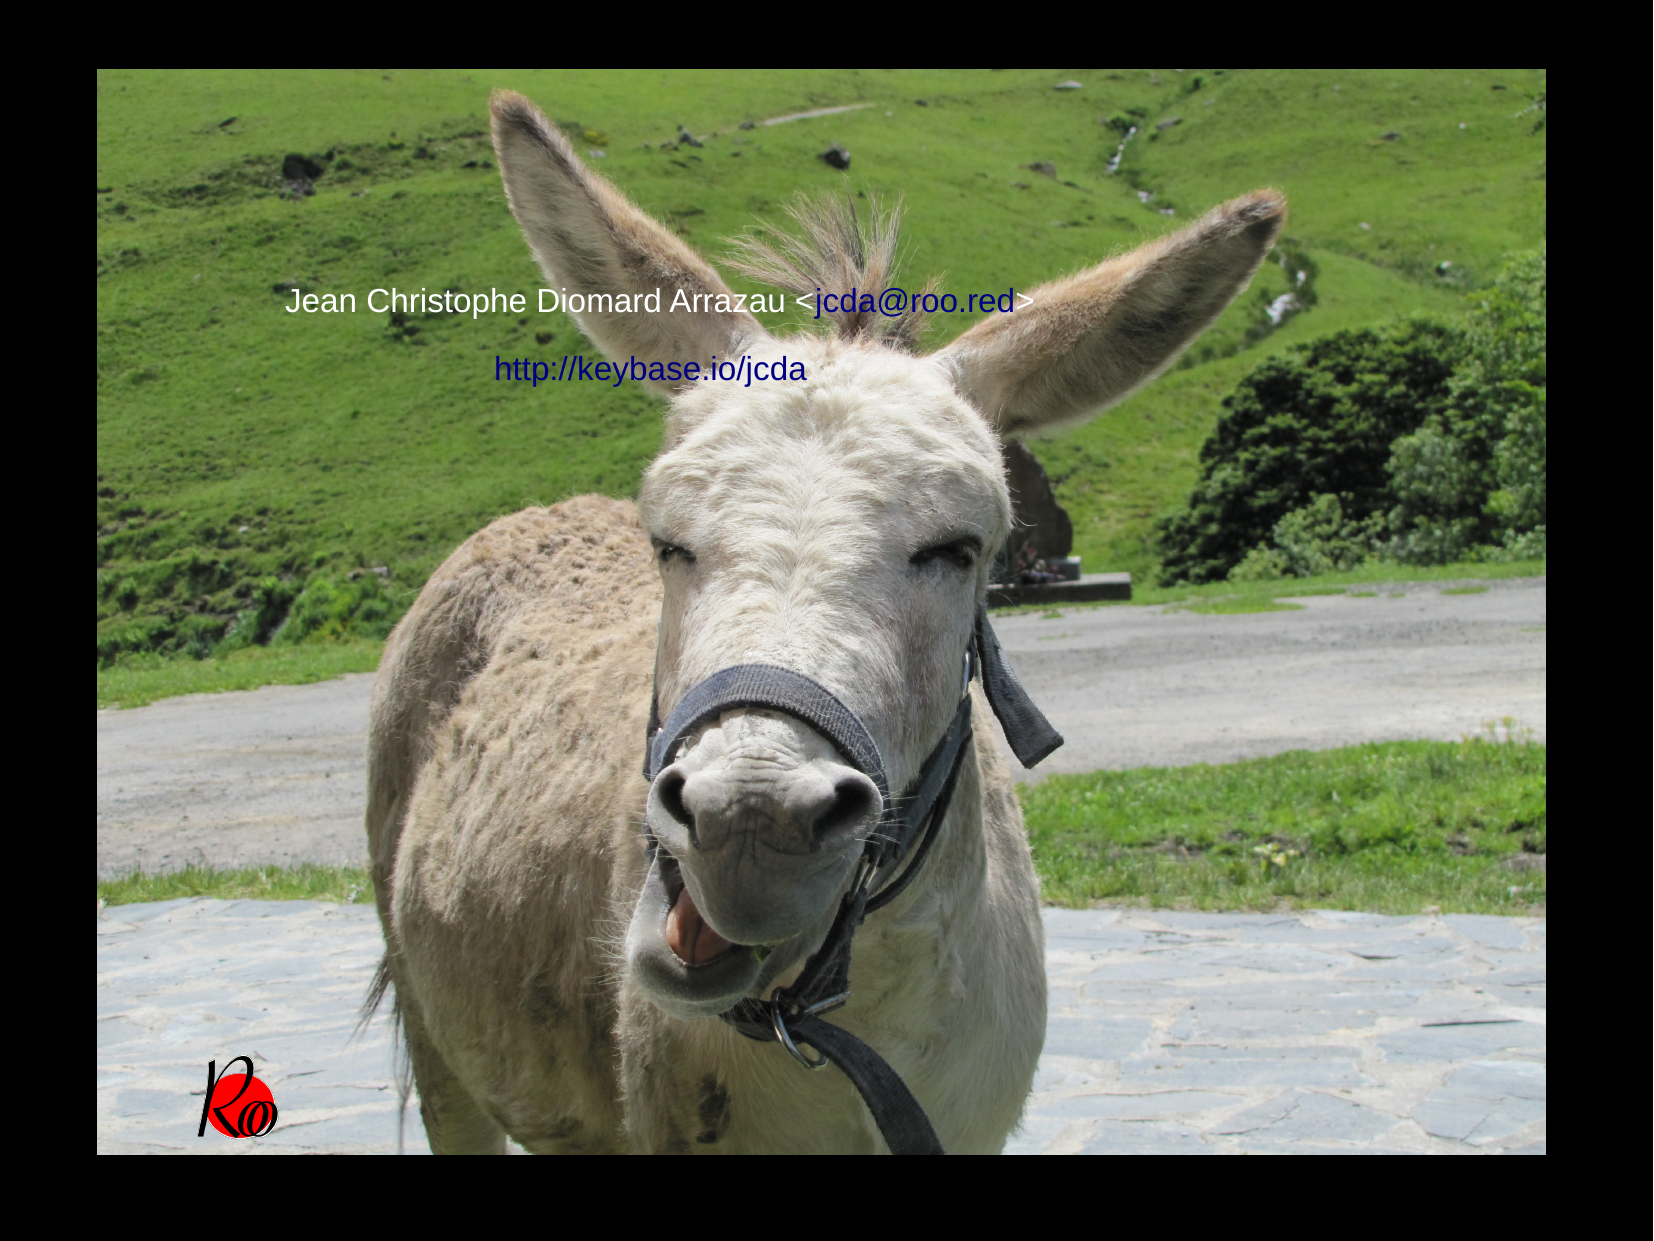

# Jean Christophe Diomard Arrazau <jcda@roo.red>
http://keybase.io/jcda